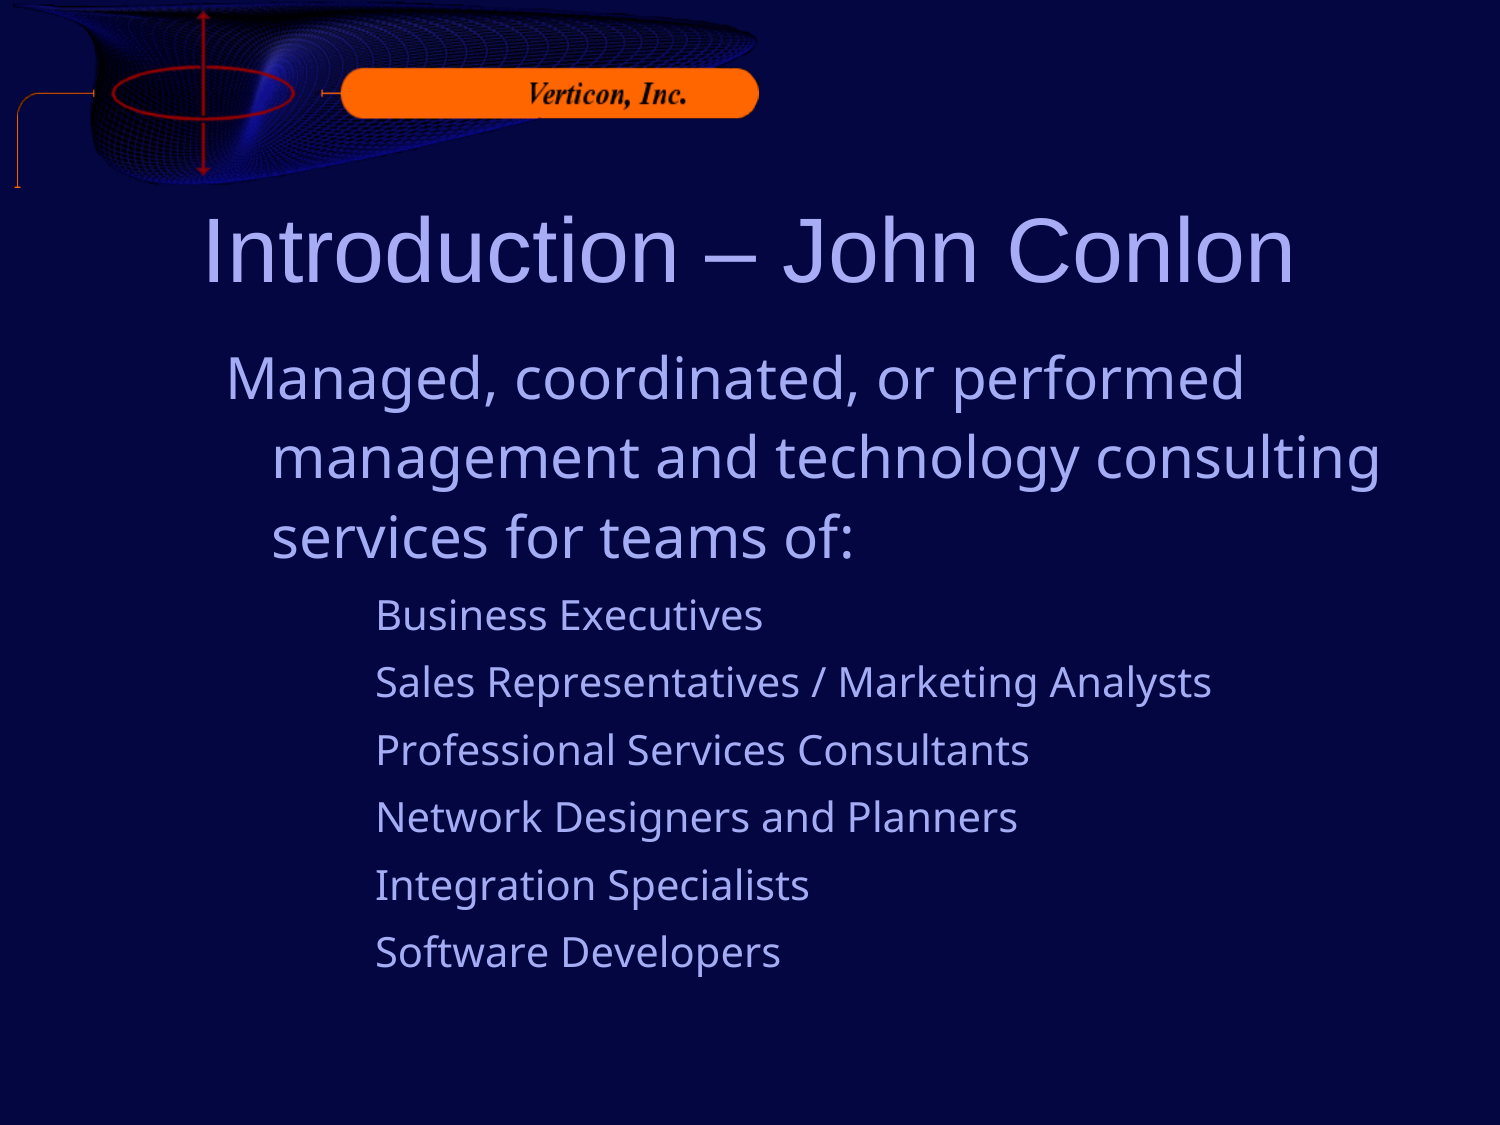

# Introduction – John Conlon
Managed, coordinated, or performed management and technology consulting services for teams of:
Business Executives
Sales Representatives / Marketing Analysts
Professional Services Consultants
Network Designers and Planners
Integration Specialists
Software Developers